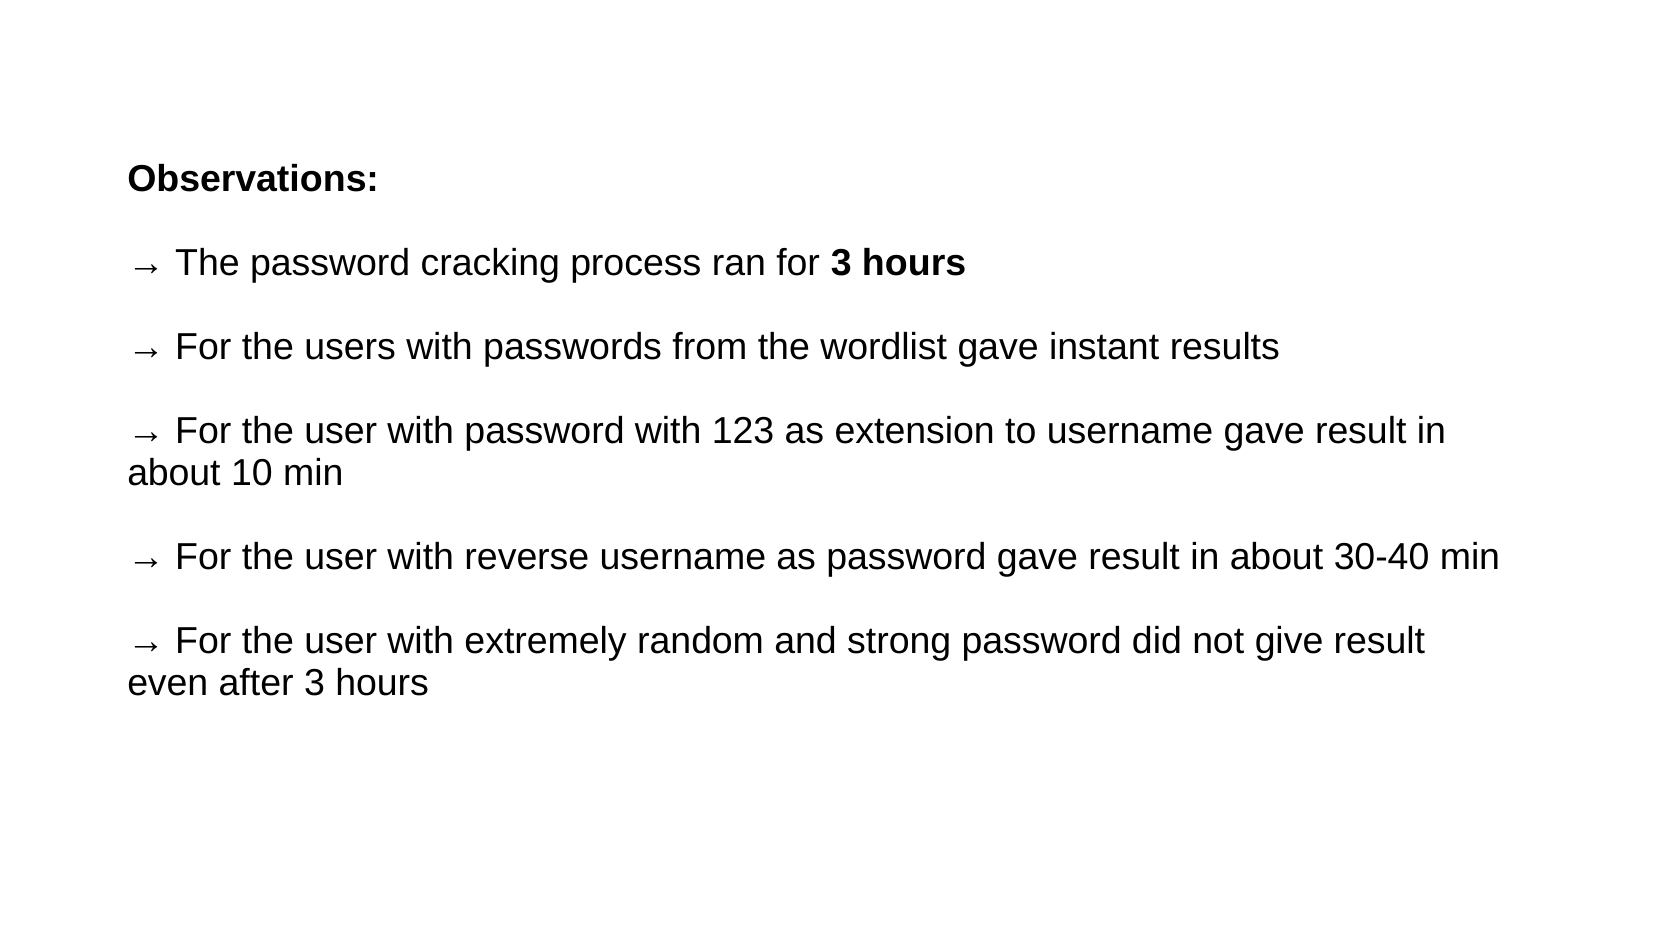

Observations:
→ The password cracking process ran for 3 hours
→ For the users with passwords from the wordlist gave instant results
→ For the user with password with 123 as extension to username gave result in about 10 min
→ For the user with reverse username as password gave result in about 30-40 min
→ For the user with extremely random and strong password did not give result even after 3 hours